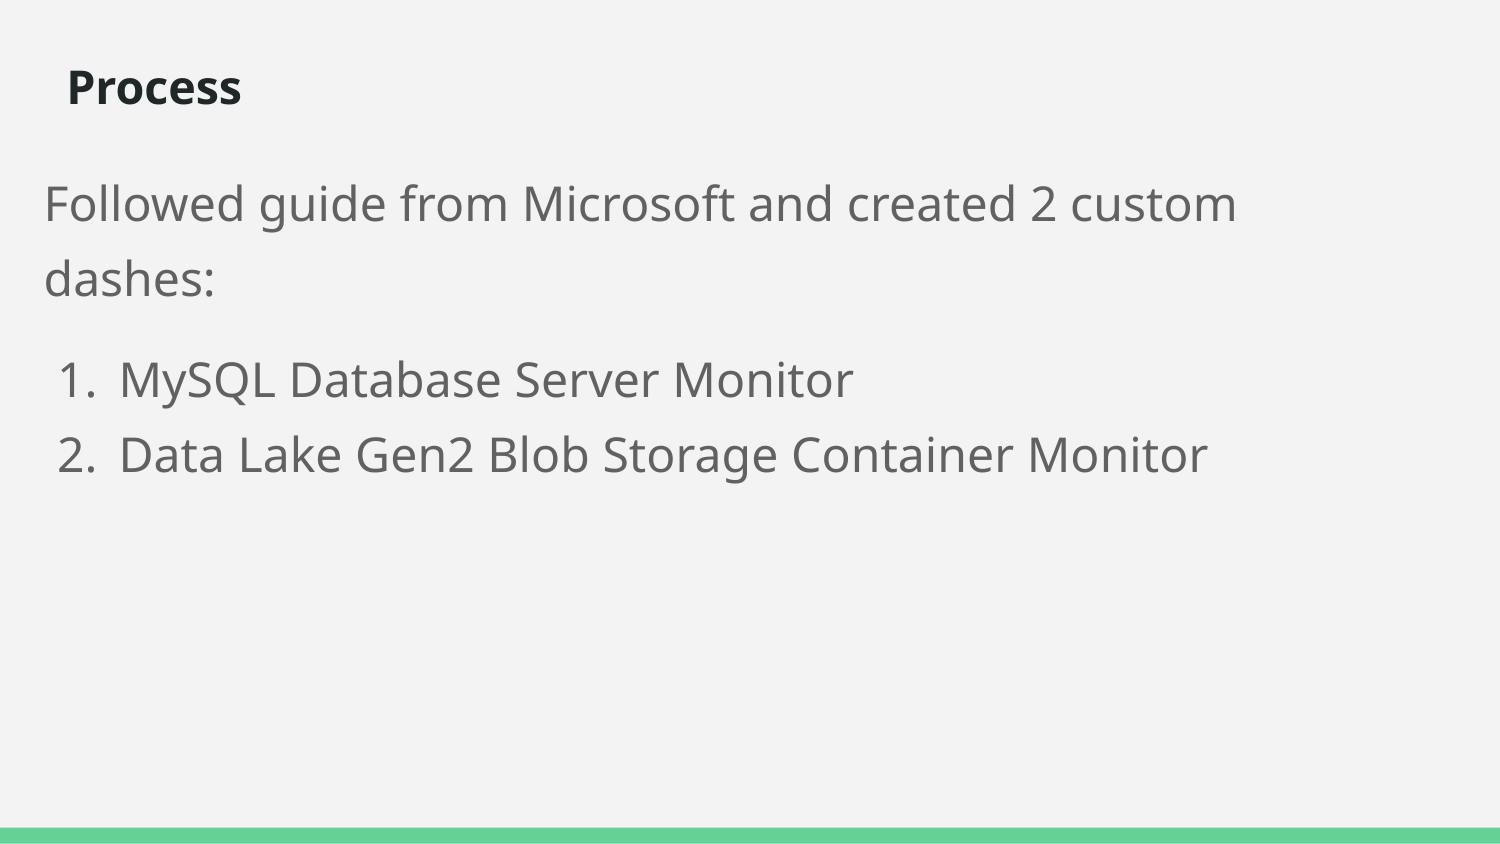

Process
Followed guide from Microsoft and created 2 custom dashes:
MySQL Database Server Monitor
Data Lake Gen2 Blob Storage Container Monitor